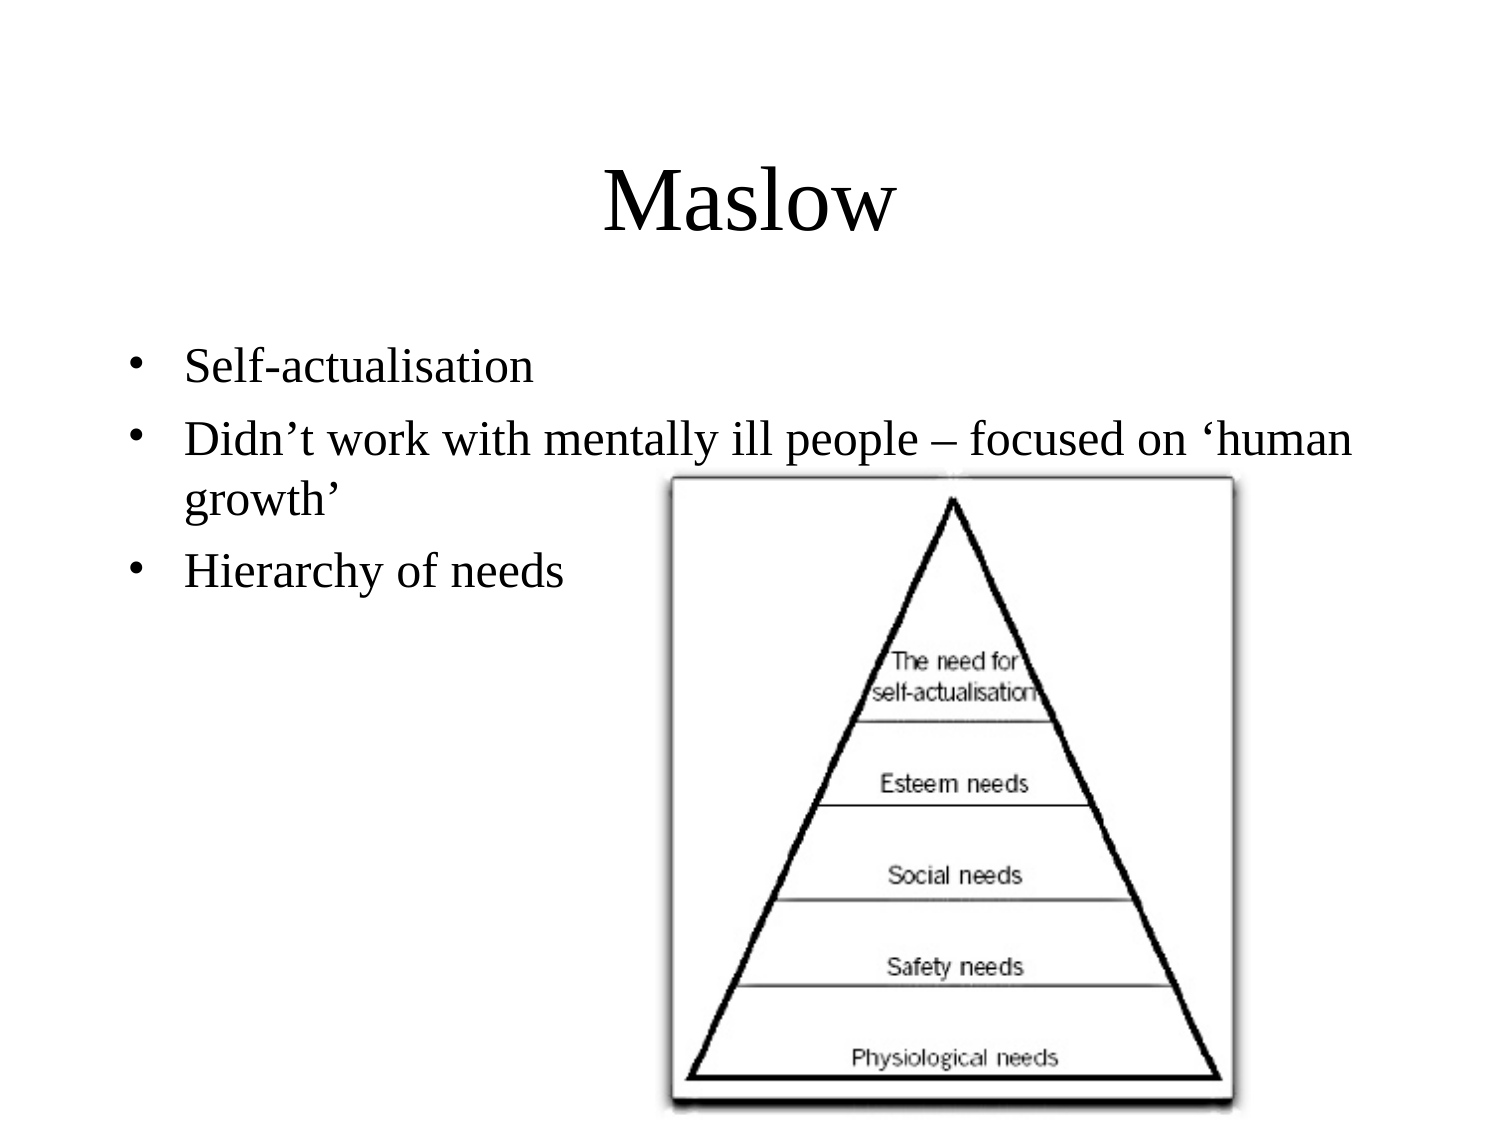

# Maslow
Self-actualisation
Didn’t work with mentally ill people – focused on ‘human growth’
Hierarchy of needs